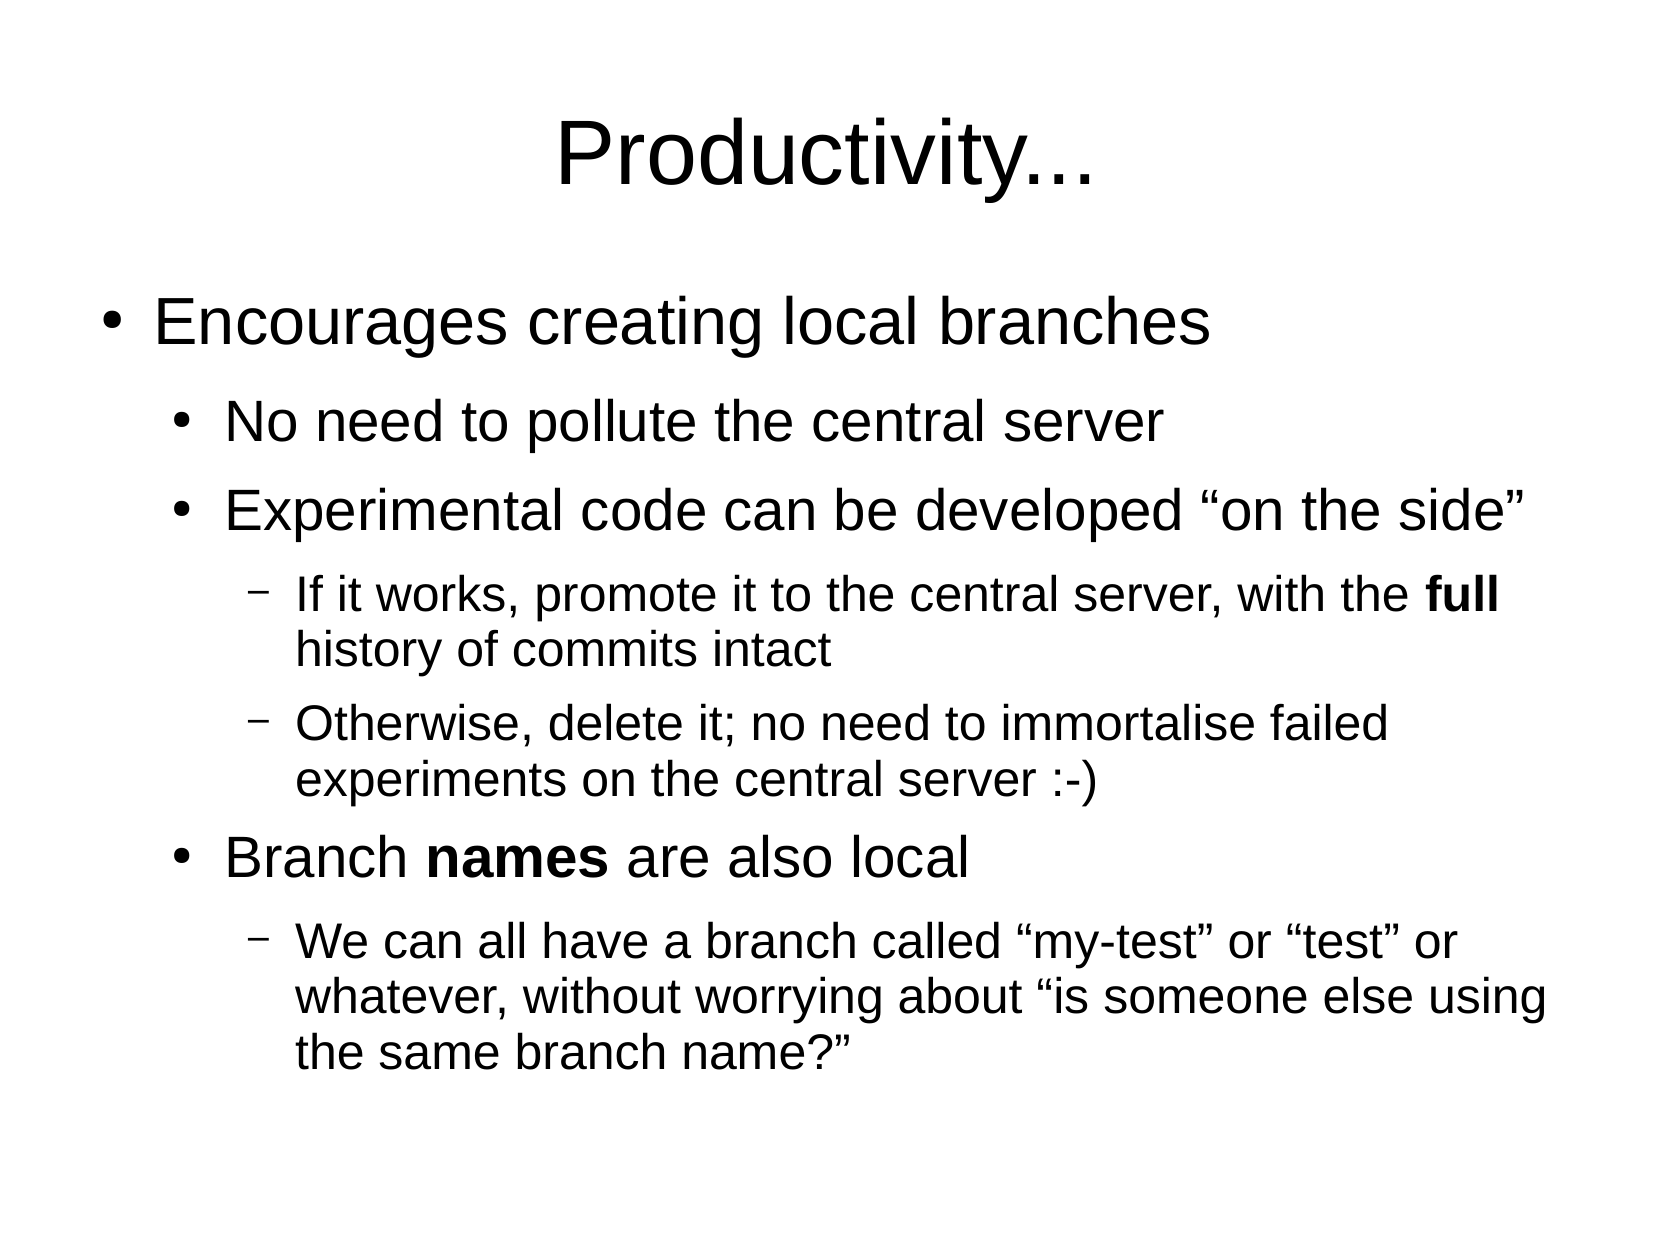

# Productivity...
Encourages creating local branches
No need to pollute the central server
Experimental code can be developed “on the side”
If it works, promote it to the central server, with the full history of commits intact
Otherwise, delete it; no need to immortalise failed experiments on the central server :-)
Branch names are also local
We can all have a branch called “my-test” or “test” or whatever, without worrying about “is someone else using the same branch name?”